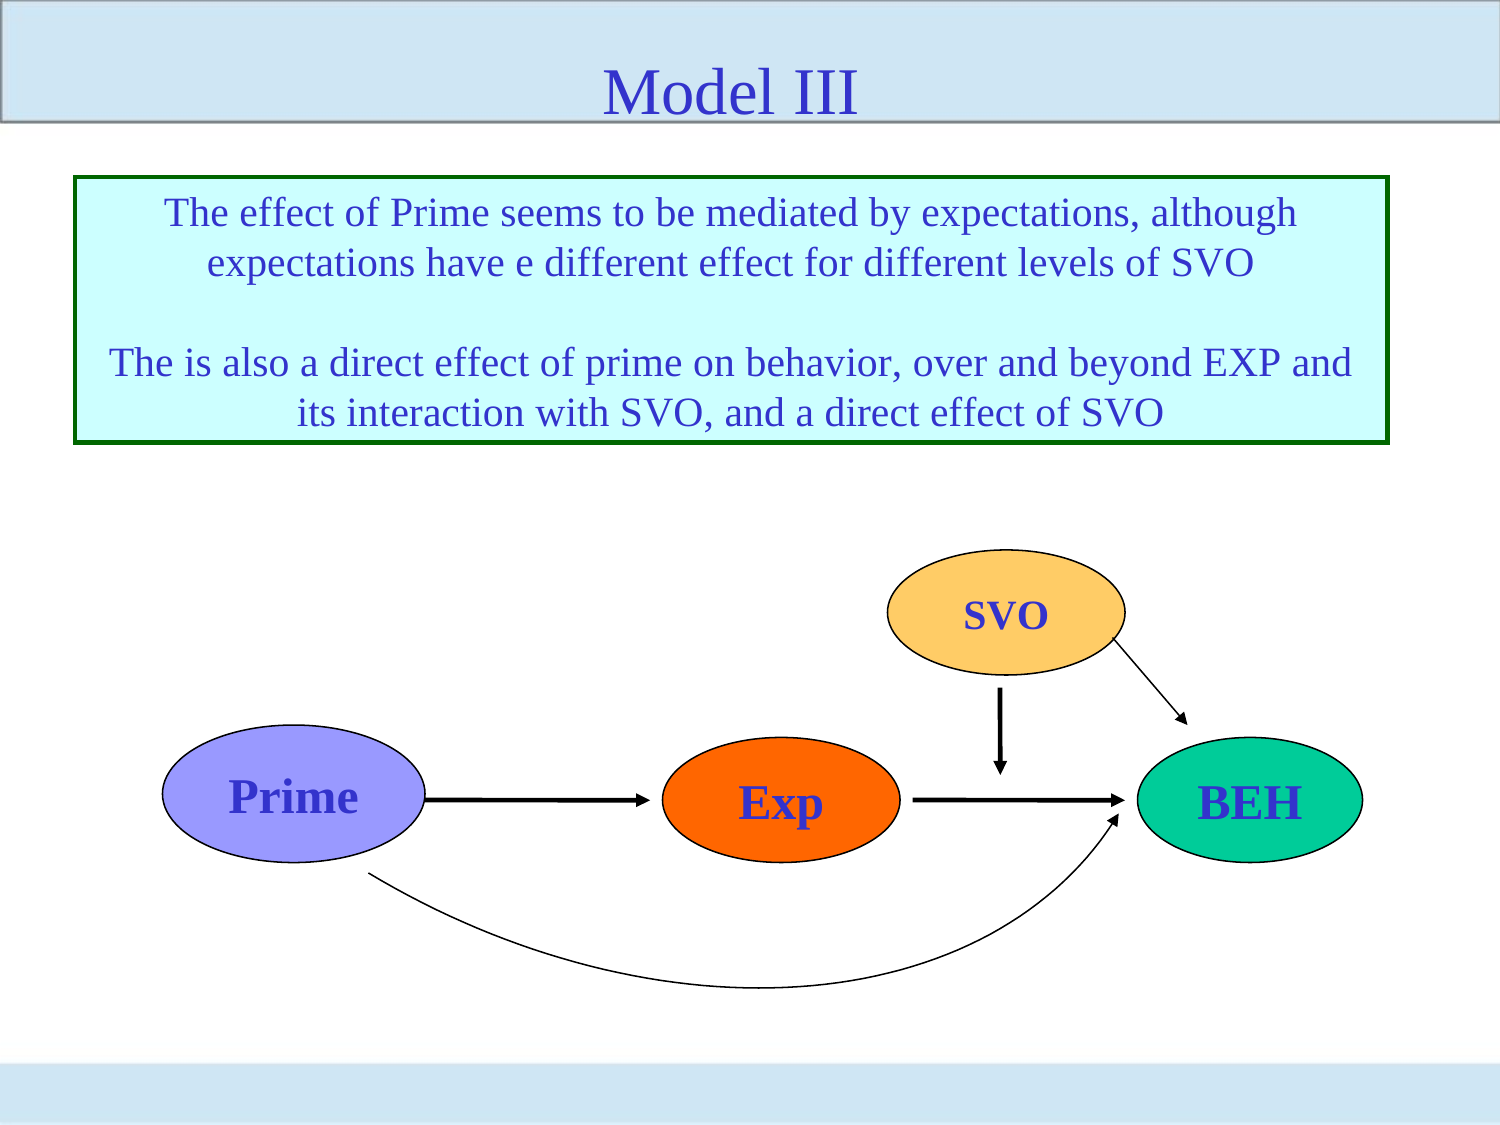

# Model III
The effect of Prime seems to be mediated by expectations, although expectations have e different effect for different levels of SVO
The is also a direct effect of prime on behavior, over and beyond EXP and its interaction with SVO, and a direct effect of SVO
SVO
Prime
Exp
BEH